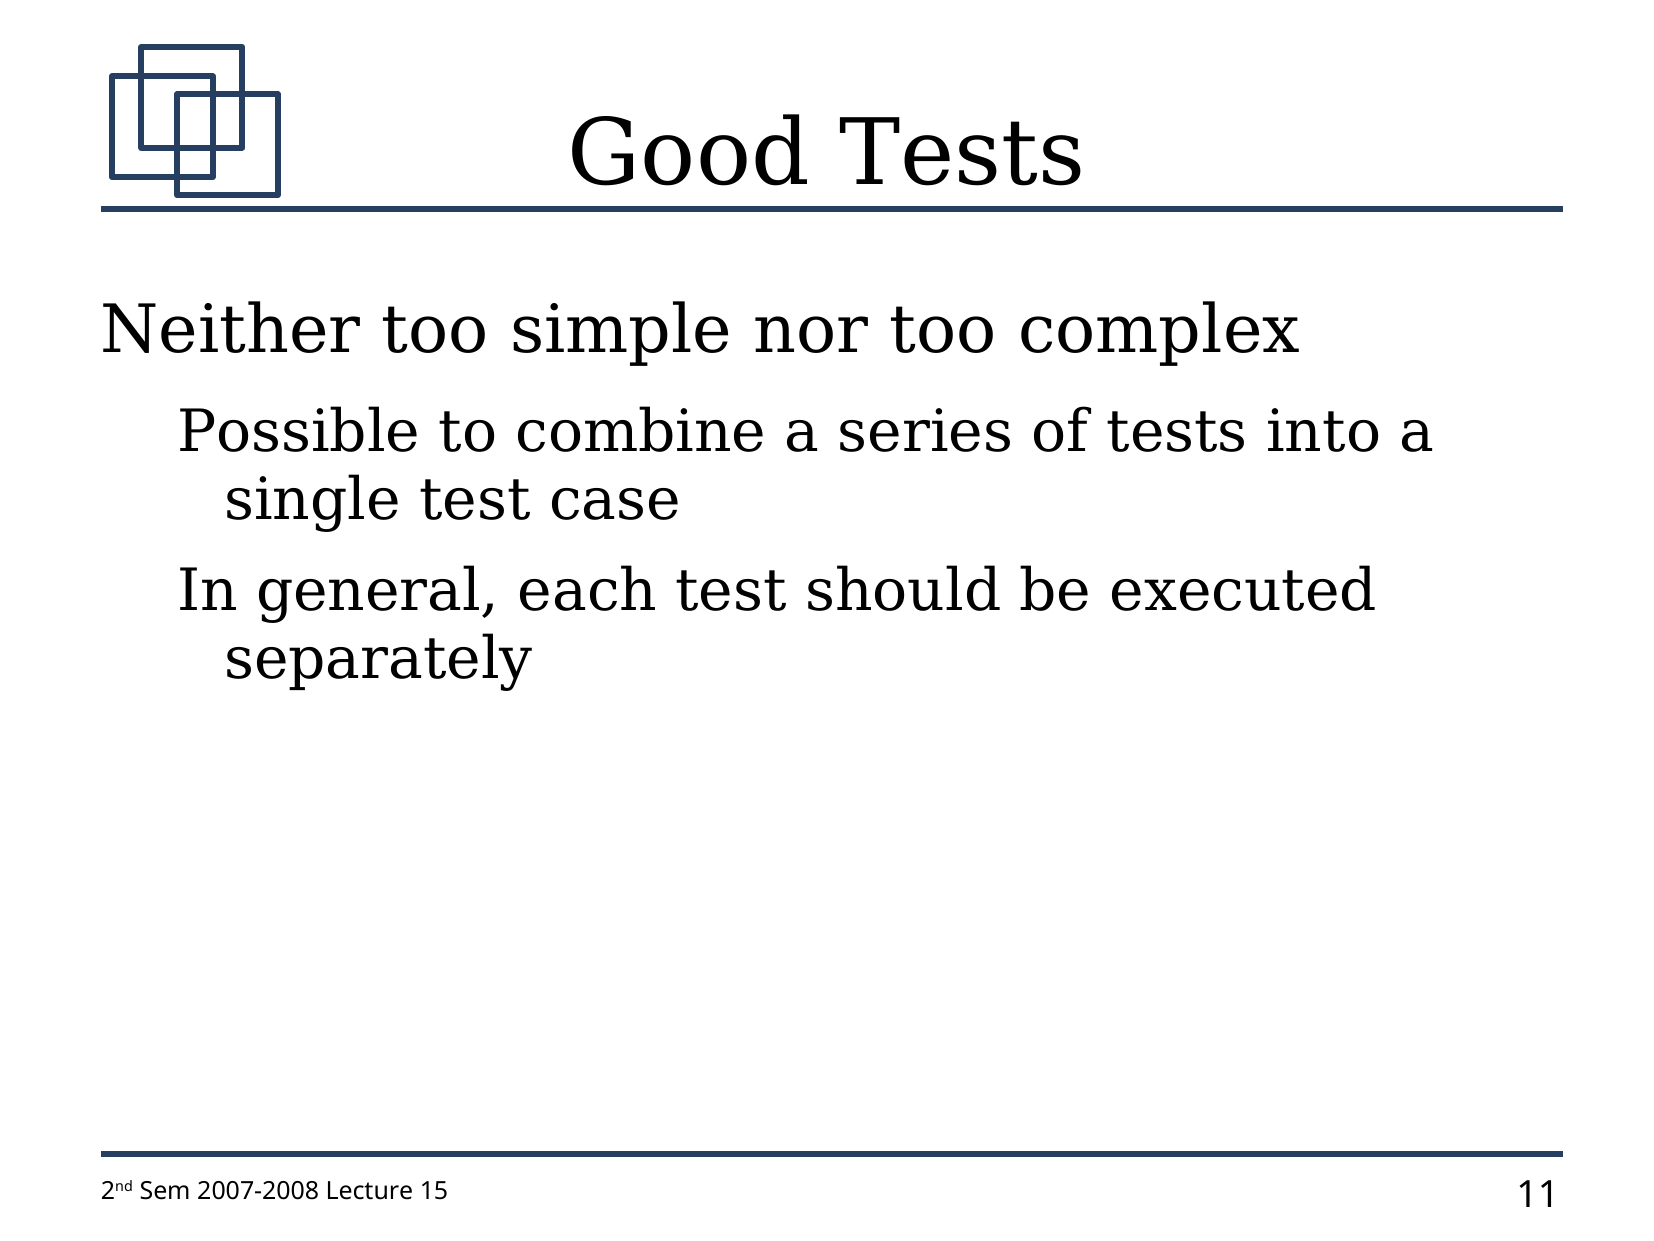

# Good Tests
Neither too simple nor too complex
Possible to combine a series of tests into a single test case
In general, each test should be executed separately